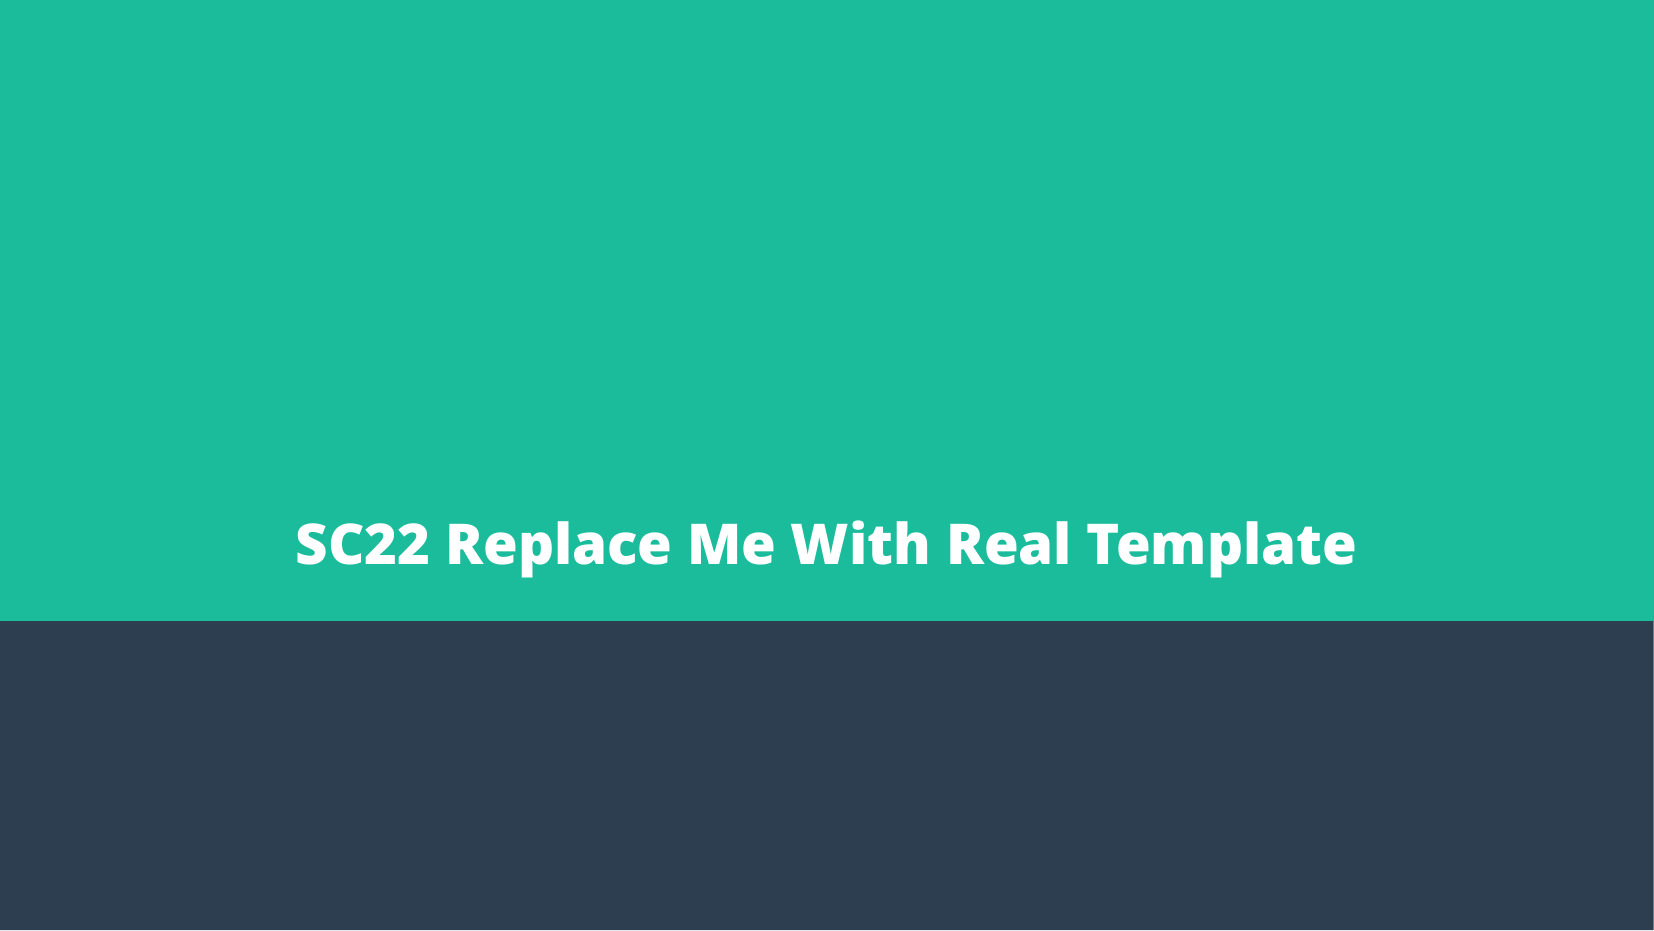

# SC22 Replace Me With Real Template